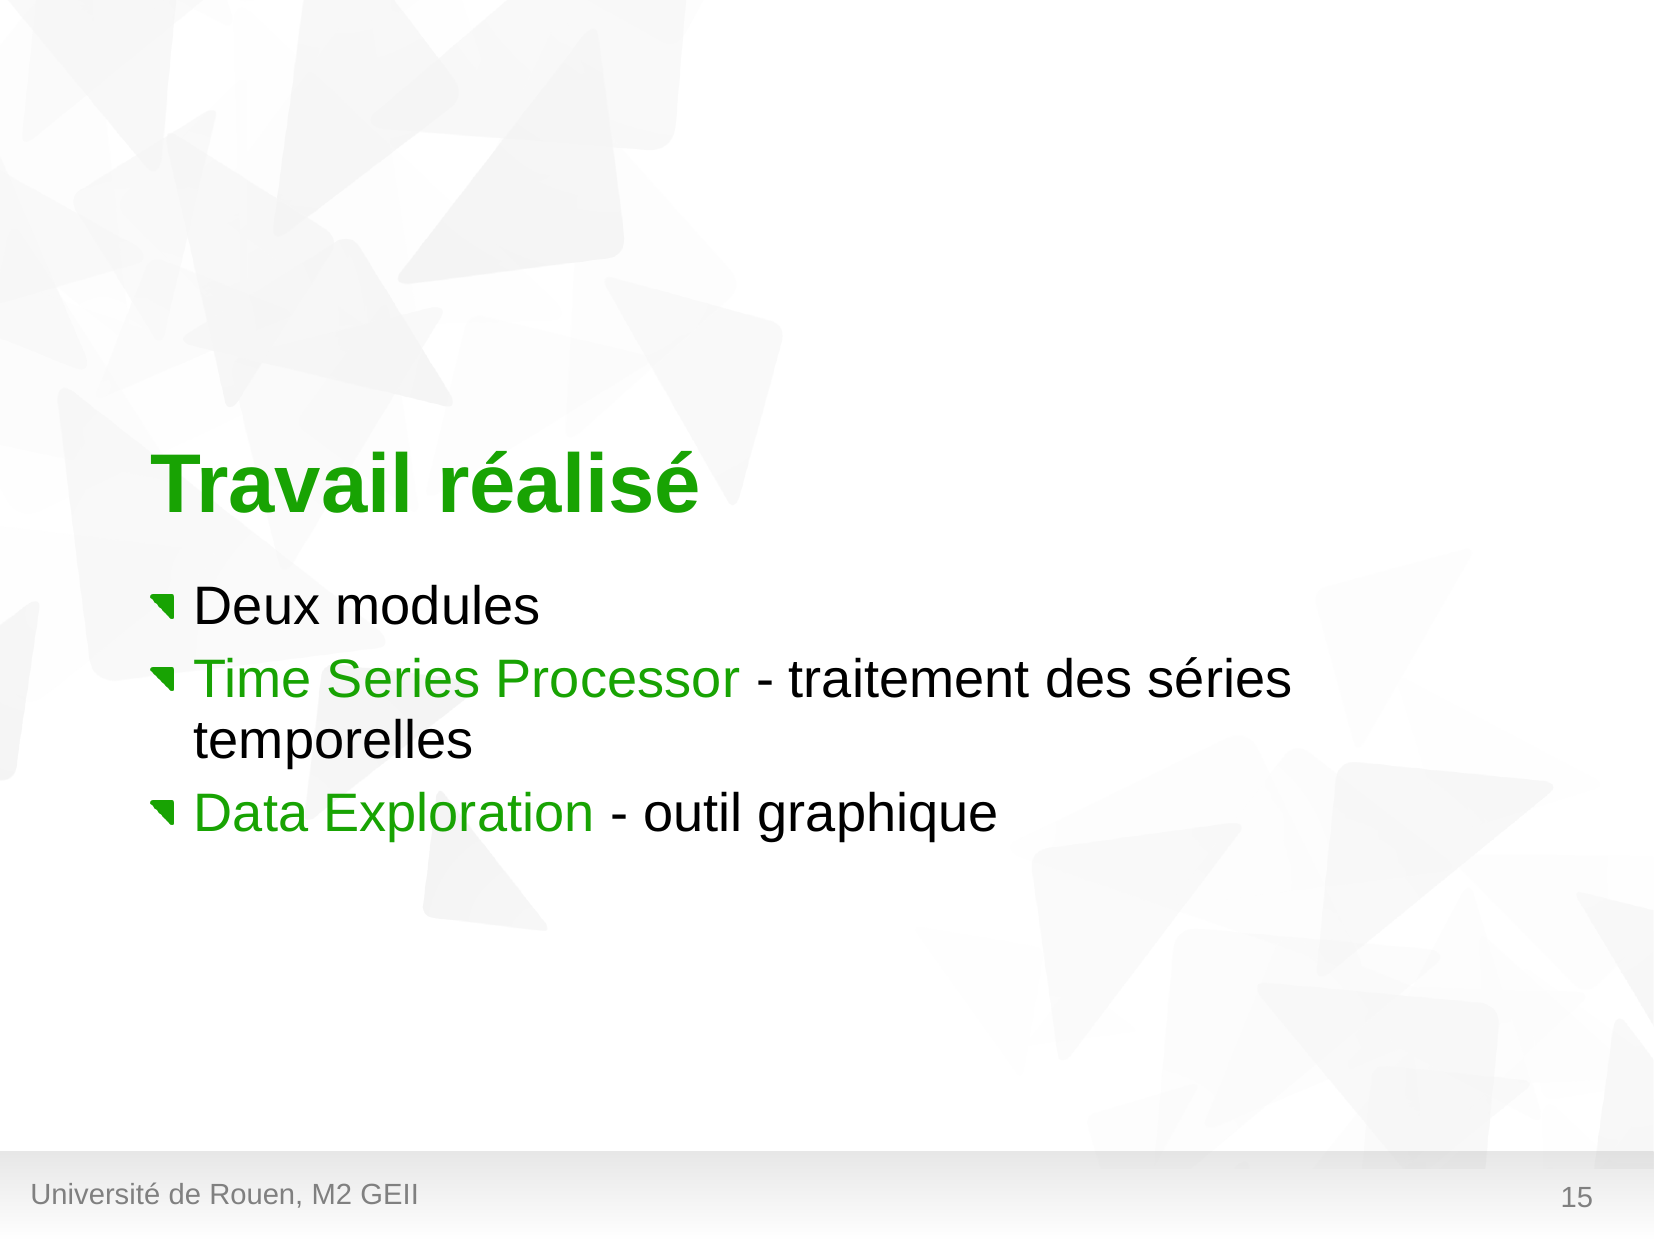

# Travail réalisé
Deux modules
Time Series Processor - traitement des séries temporelles
Data Exploration - outil graphique
Université de Rouen, M2 GEII
15